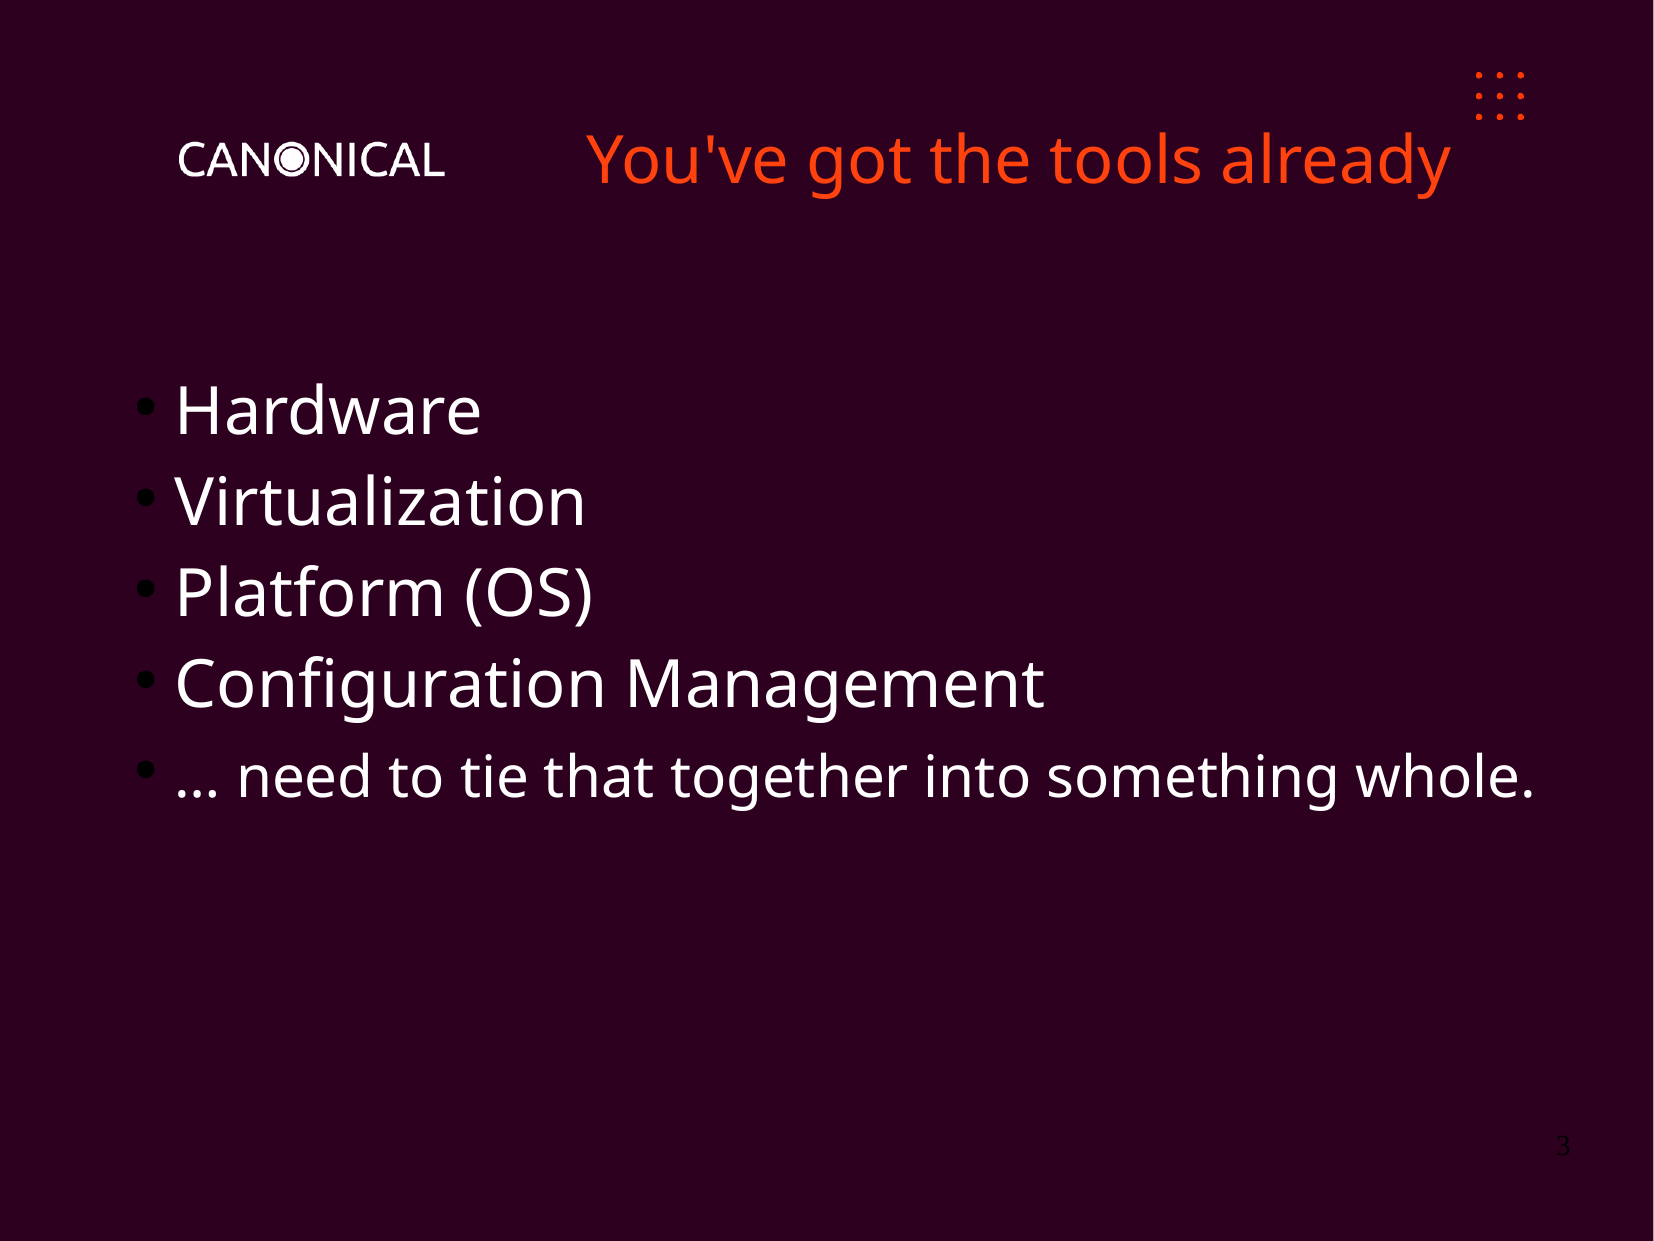

# You've got the tools already
 Hardware
 Virtualization
 Platform (OS)
 Configuration Management
 … need to tie that together into something whole.
3